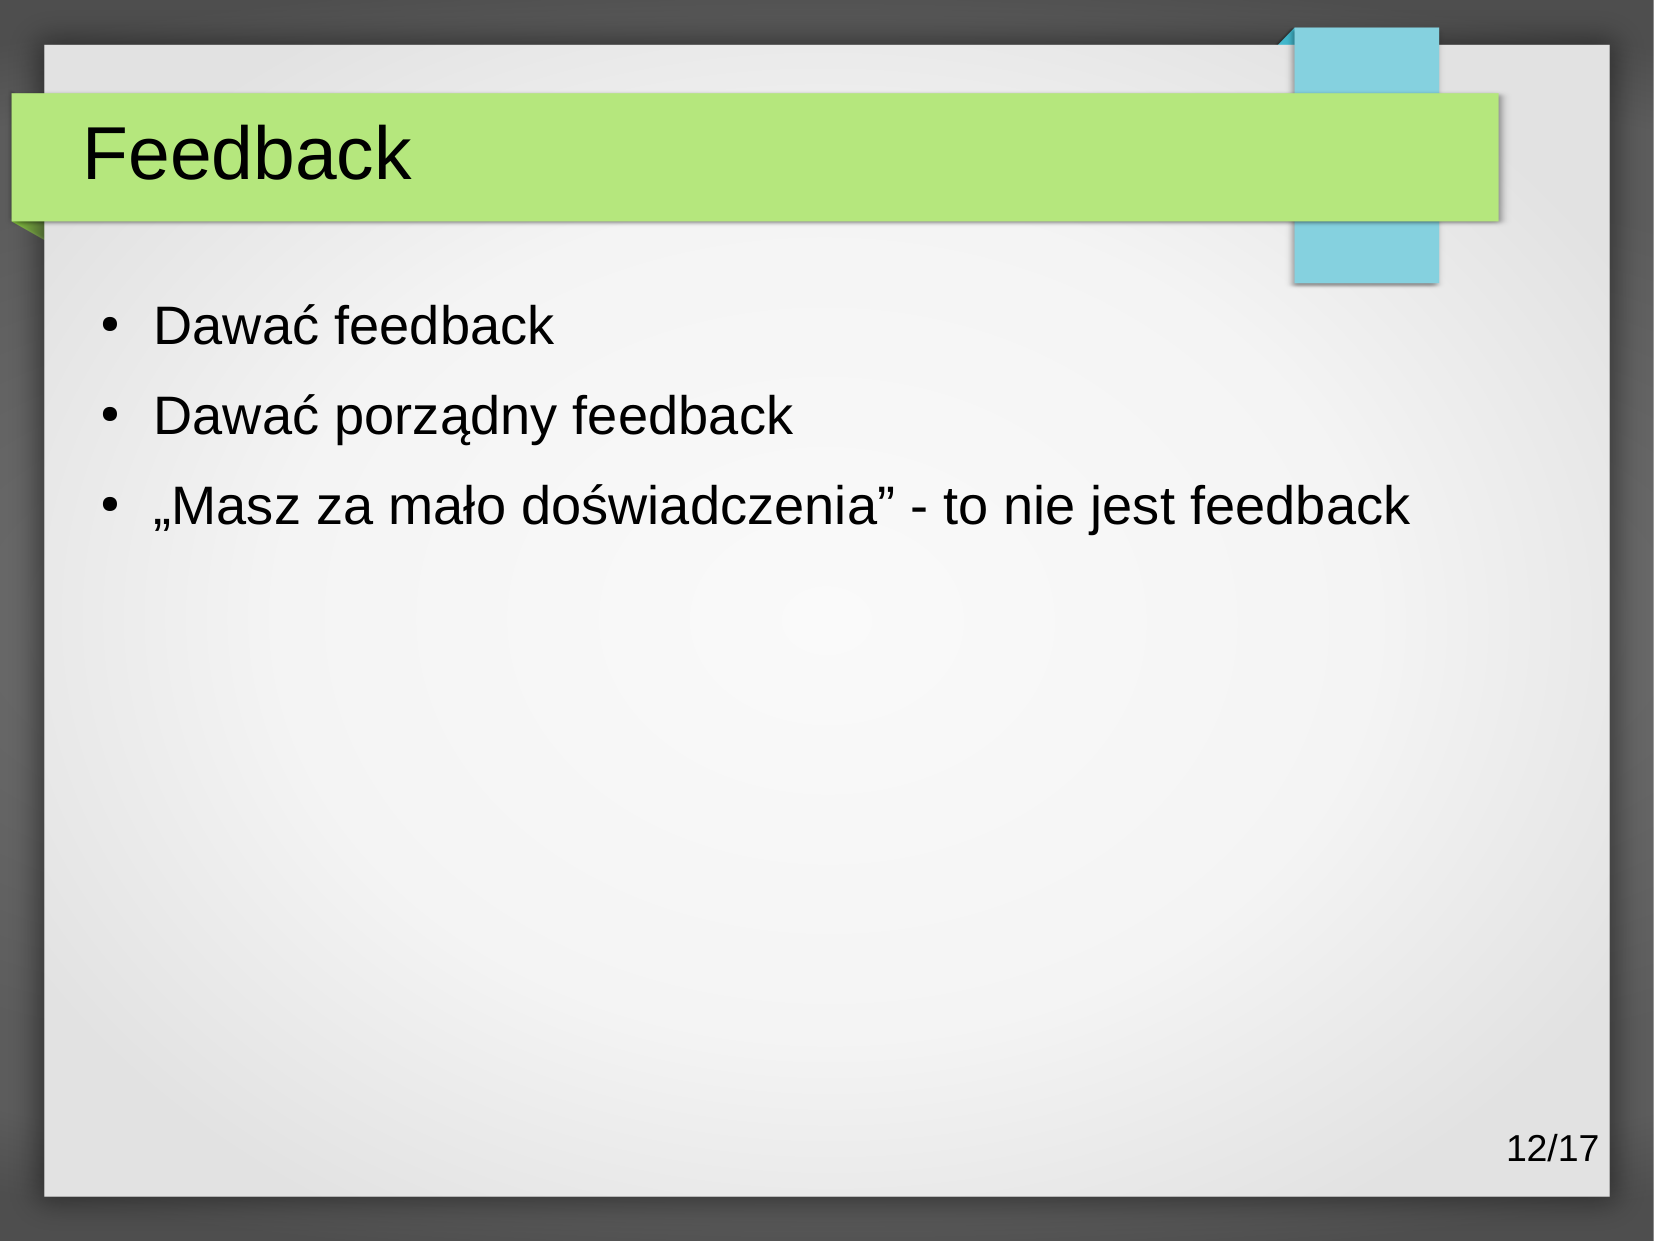

# Feedback
Dawać feedback
Dawać porządny feedback
„Masz za mało doświadczenia” - to nie jest feedback